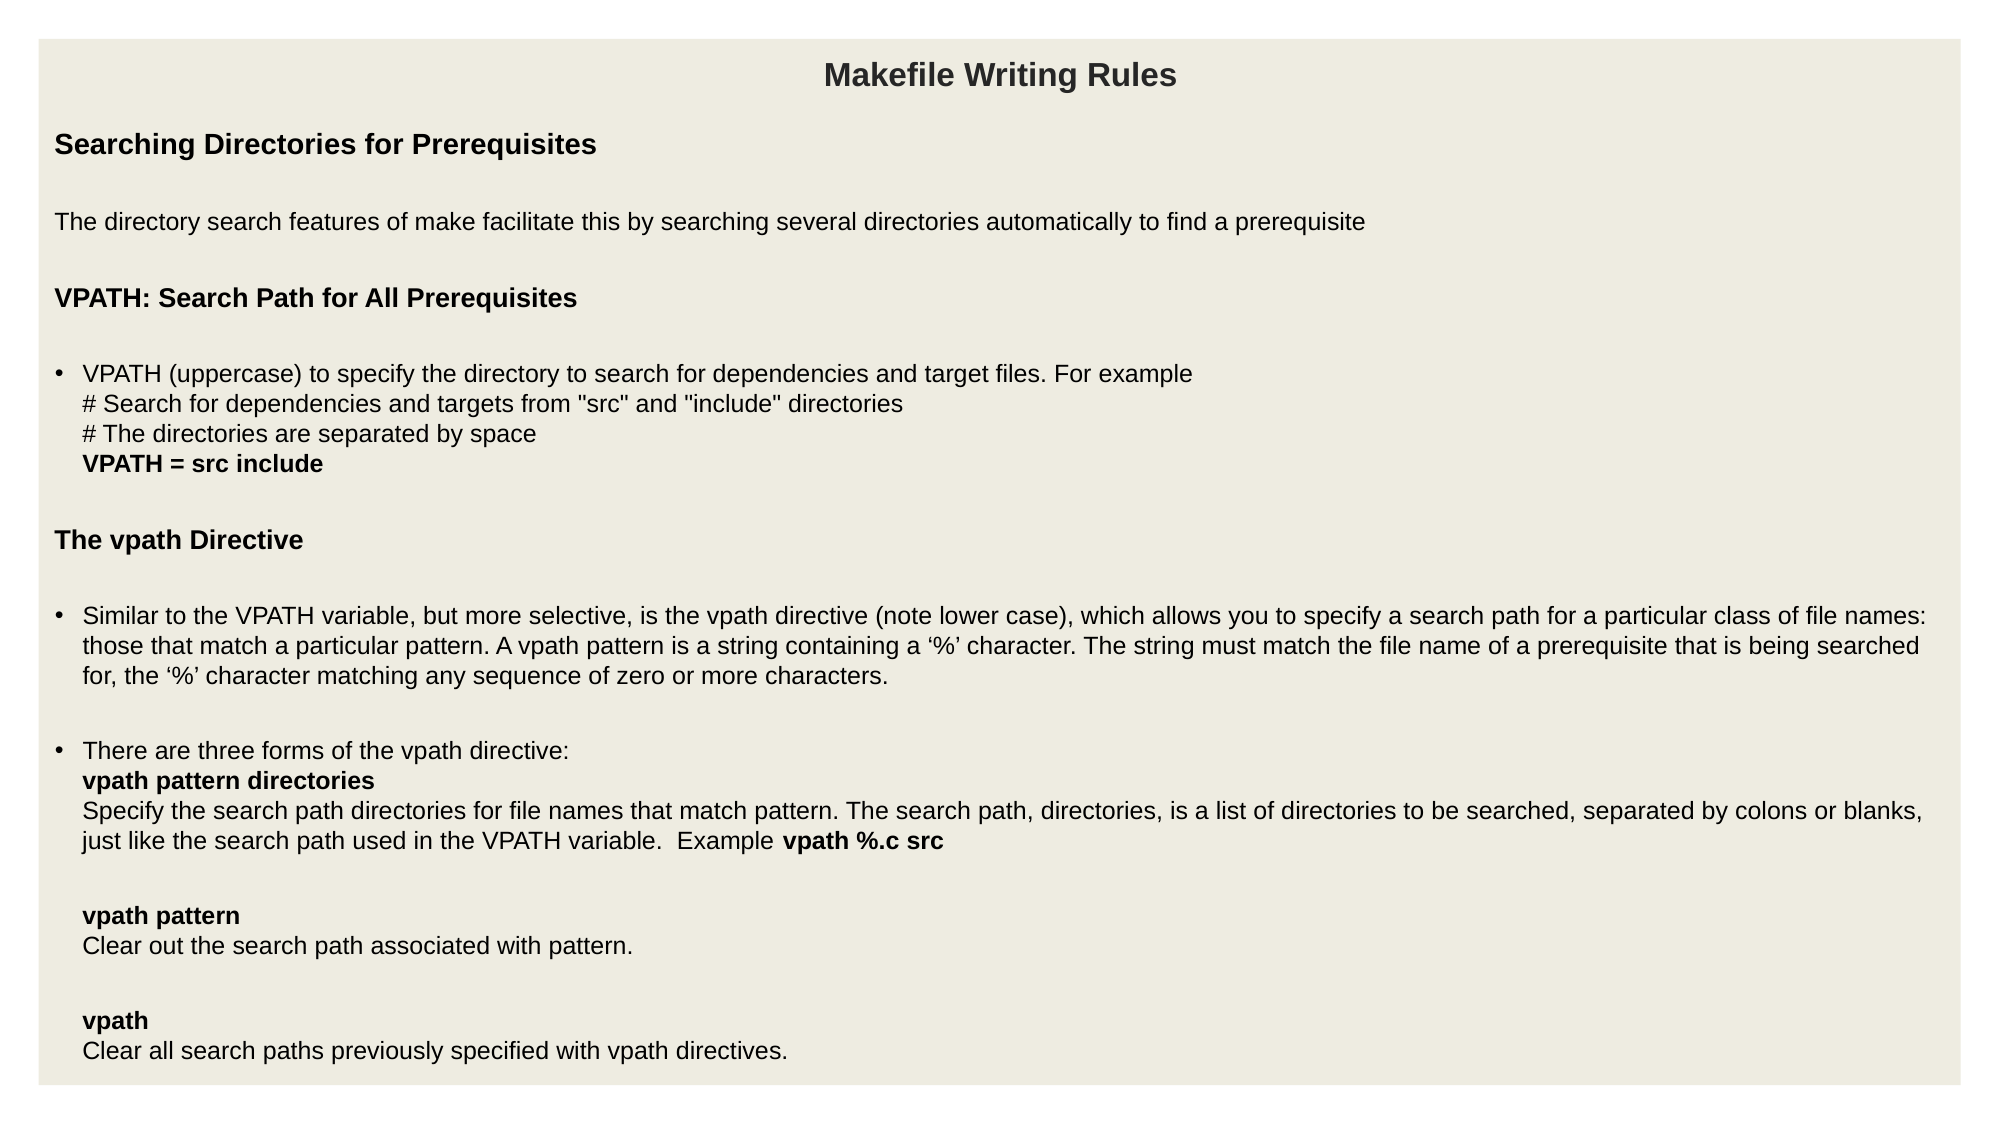

Makefile Writing Rules
Searching Directories for Prerequisites
The directory search features of make facilitate this by searching several directories automatically to find a prerequisite
VPATH: Search Path for All Prerequisites
VPATH (uppercase) to specify the directory to search for dependencies and target files. For example
 # Search for dependencies and targets from "src" and "include" directories
 # The directories are separated by space
 VPATH = src include
The vpath Directive
Similar to the VPATH variable, but more selective, is the vpath directive (note lower case), which allows you to specify a search path for a particular class of file names: those that match a particular pattern. A vpath pattern is a string containing a ‘%’ character. The string must match the file name of a prerequisite that is being searched for, the ‘%’ character matching any sequence of zero or more characters.
There are three forms of the vpath directive:
 vpath pattern directories
 Specify the search path directories for file names that match pattern. The search path, directories, is a list of directories to be searched, separated by colons or blanks, just like the search path used in the VPATH variable. Example vpath %.c src
 vpath pattern
 Clear out the search path associated with pattern.
 vpath
 Clear all search paths previously specified with vpath directives.